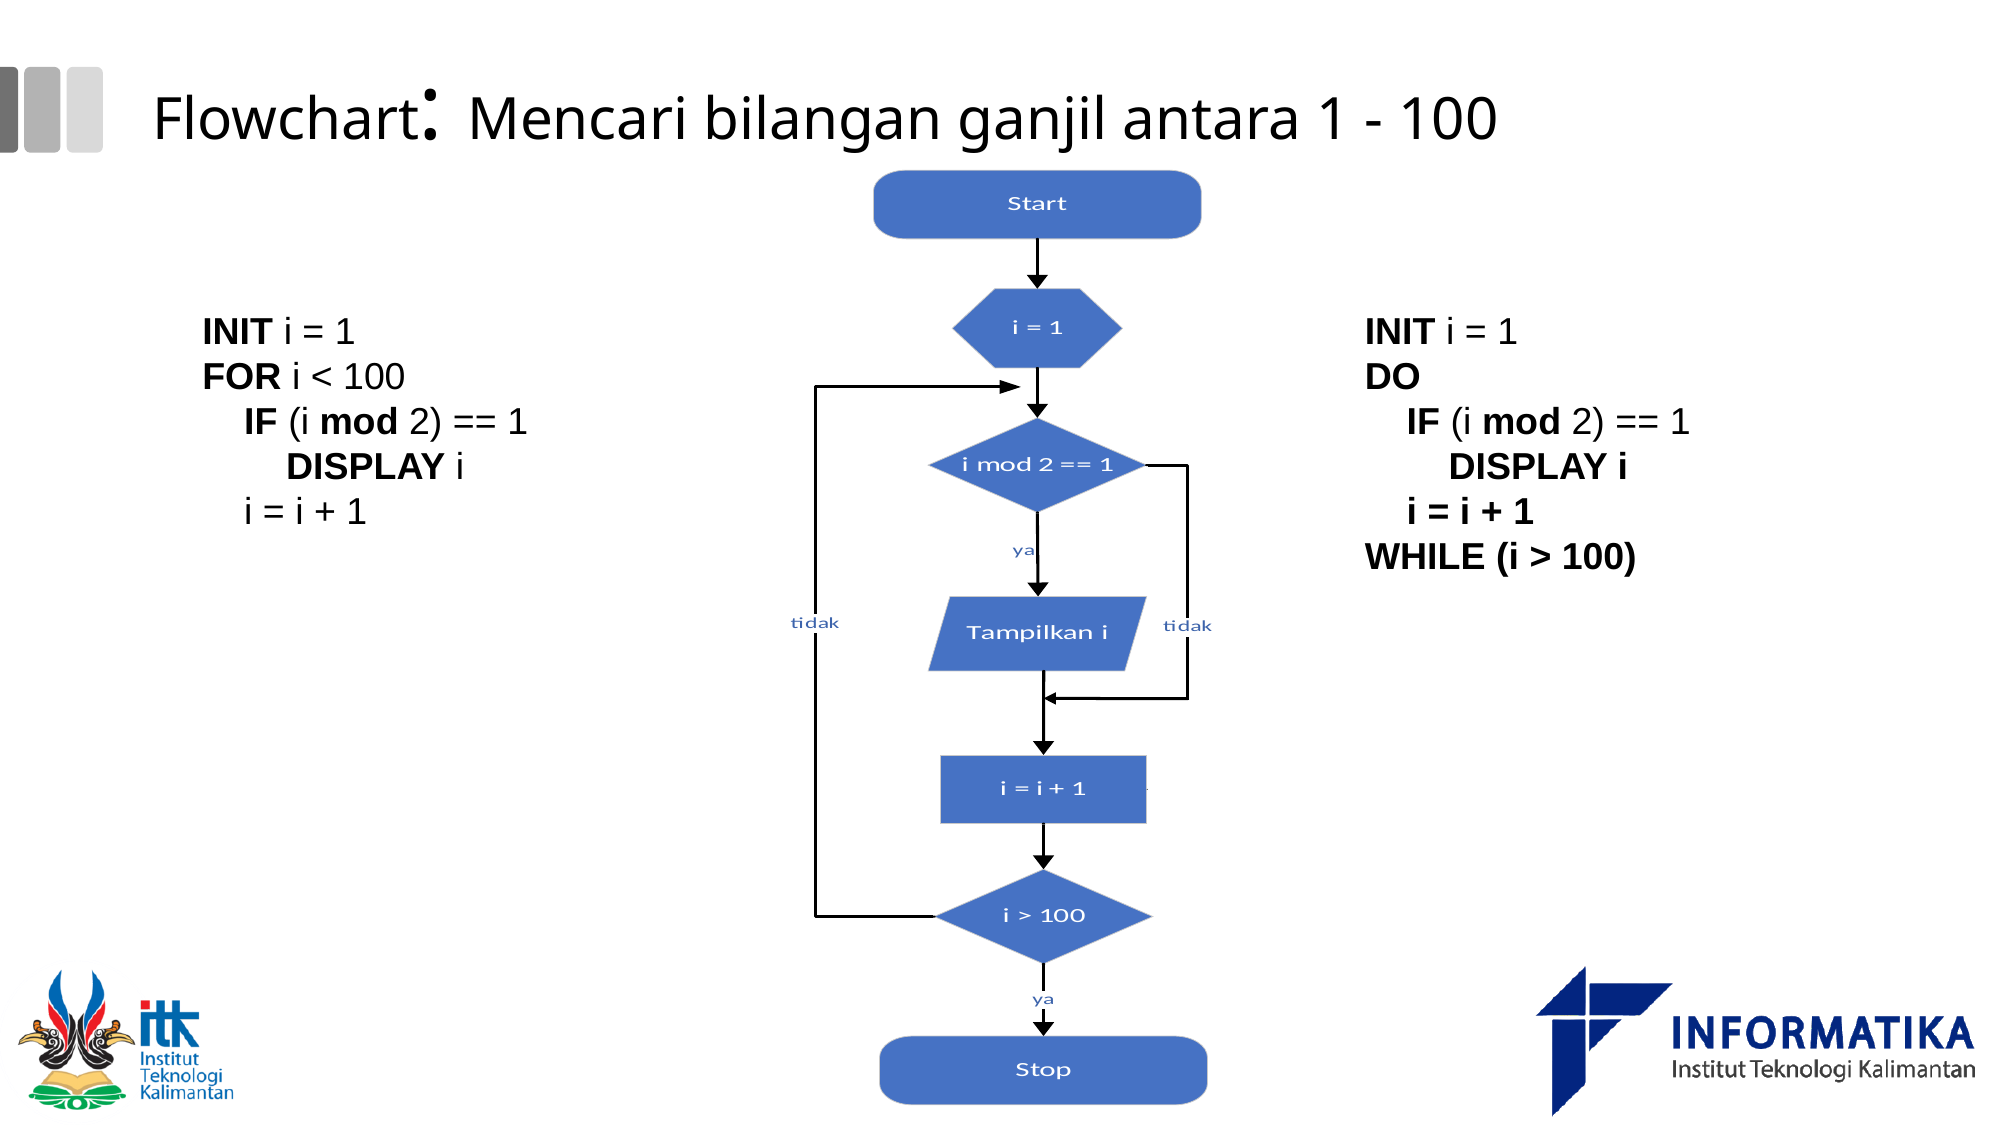

# Flowchart: Mencari bilangan ganjil antara 1 - 100
INIT i = 1
FOR i < 100
 IF (i mod 2) == 1
 DISPLAY i
 i = i + 1
INIT i = 1
DO
 IF (i mod 2) == 1
 DISPLAY i
 i = i + 1
WHILE (i > 100)